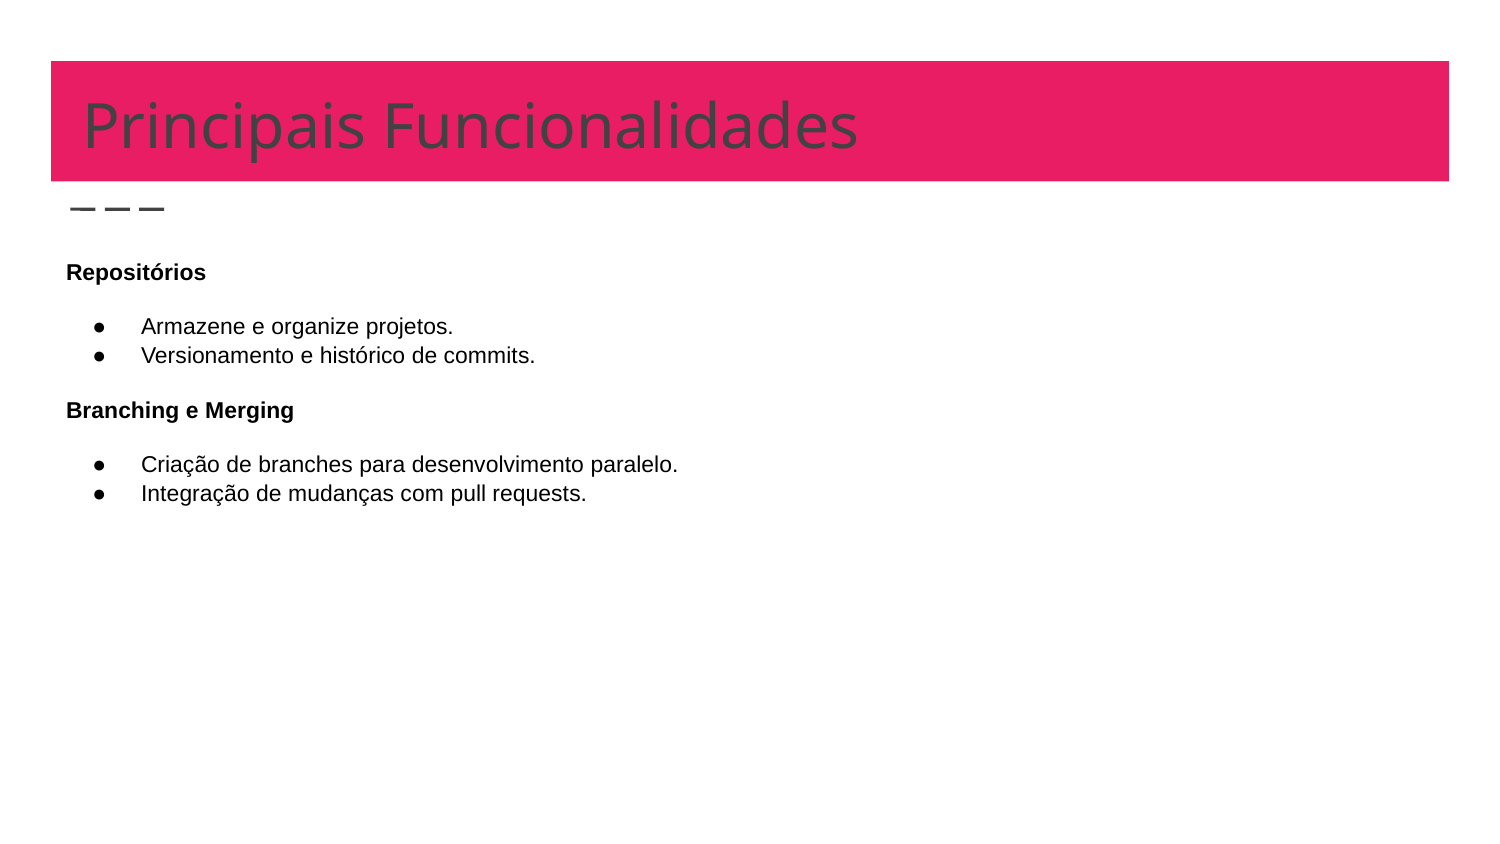

# Principais Funcionalidades
Repositórios
Armazene e organize projetos.
Versionamento e histórico de commits.
Branching e Merging
Criação de branches para desenvolvimento paralelo.
Integração de mudanças com pull requests.